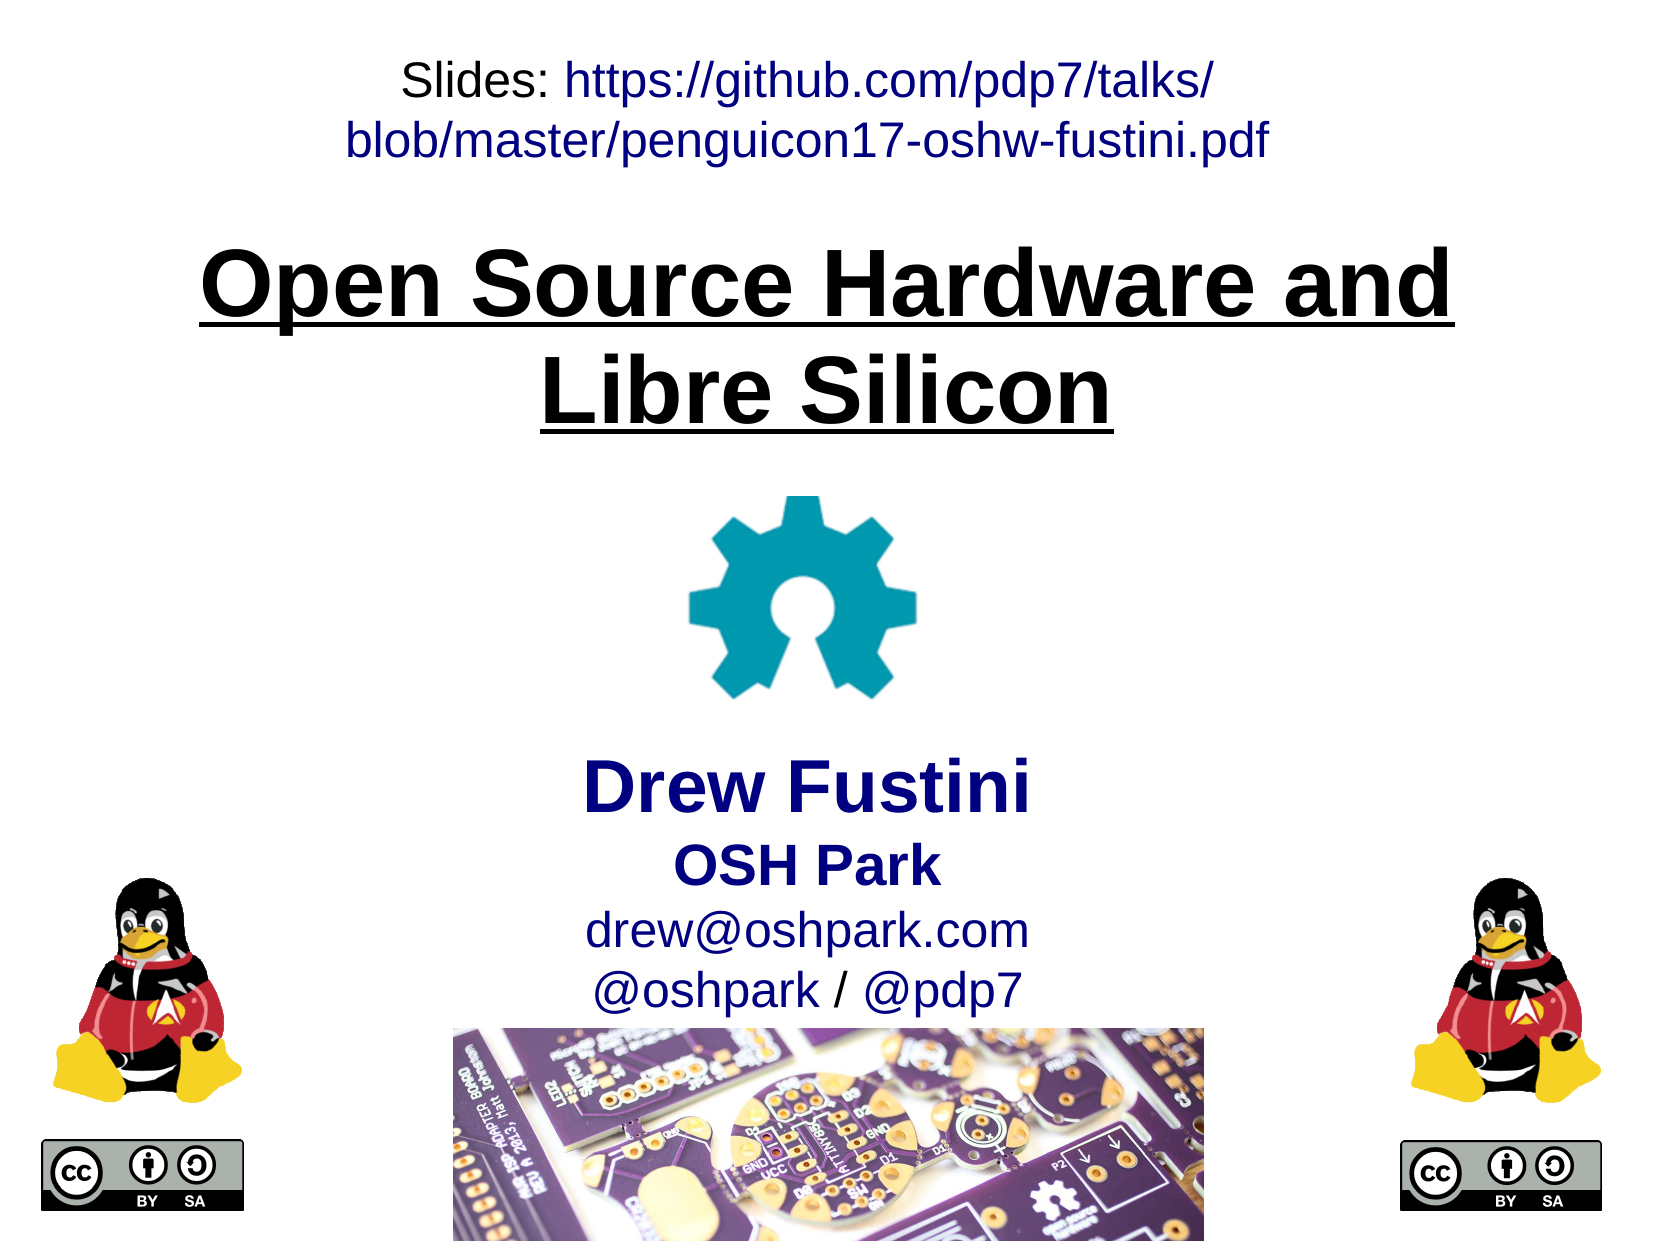

# Open Source Hardware and Libre Silicon
Slides: https://github.com/pdp7/talks/
blob/master/penguicon17-oshw-fustini.pdf
Drew Fustini
OSH Park
drew@oshpark.com
@oshpark / @pdp7